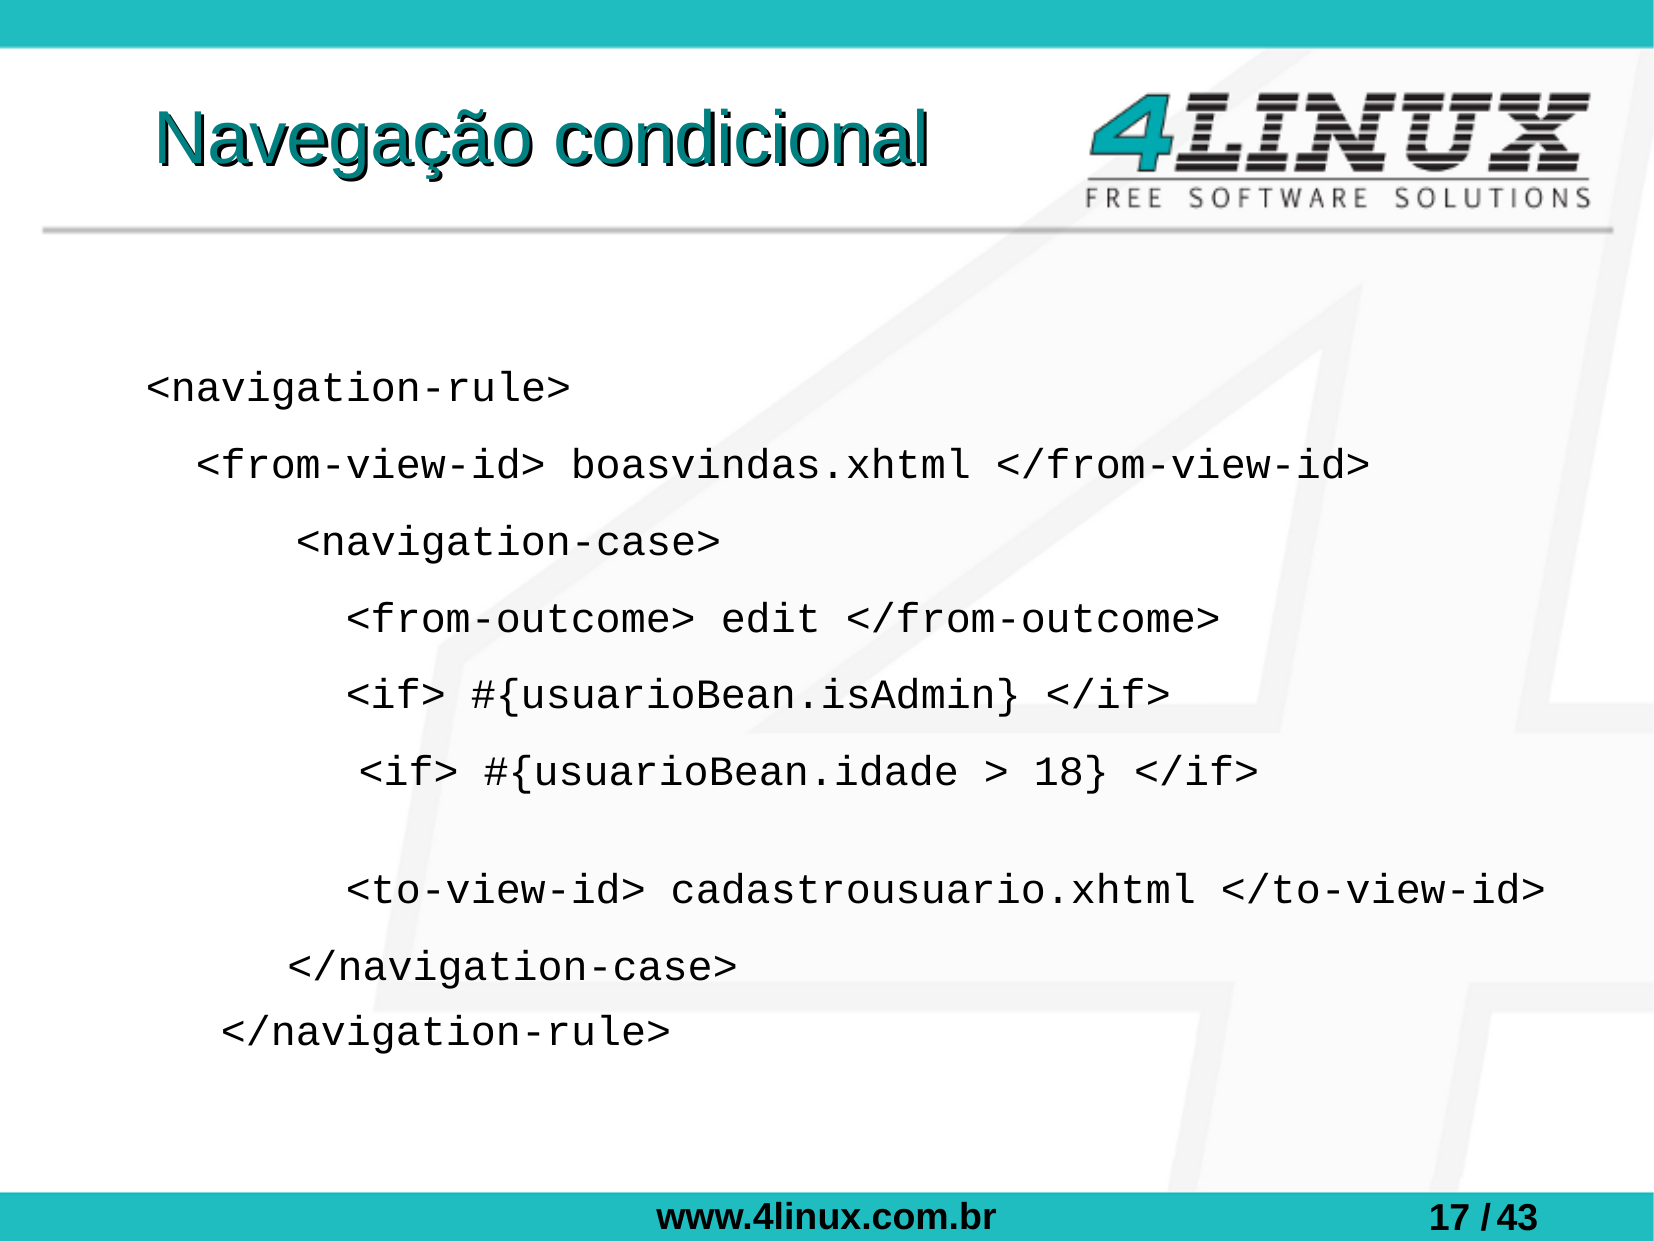

# Navegação condicional
<navigation-rule>
 <from-view-id> boasvindas.xhtml </from-view-id>
 <navigation-case>
 <from-outcome> edit </from-outcome>
 <if> #{usuarioBean.isAdmin} </if>
<if> #{usuarioBean.idade > 18} </if>
 <to-view-id> cadastrousuario.xhtml </to-view-id>
</navigation-case>
 </navigation-rule>